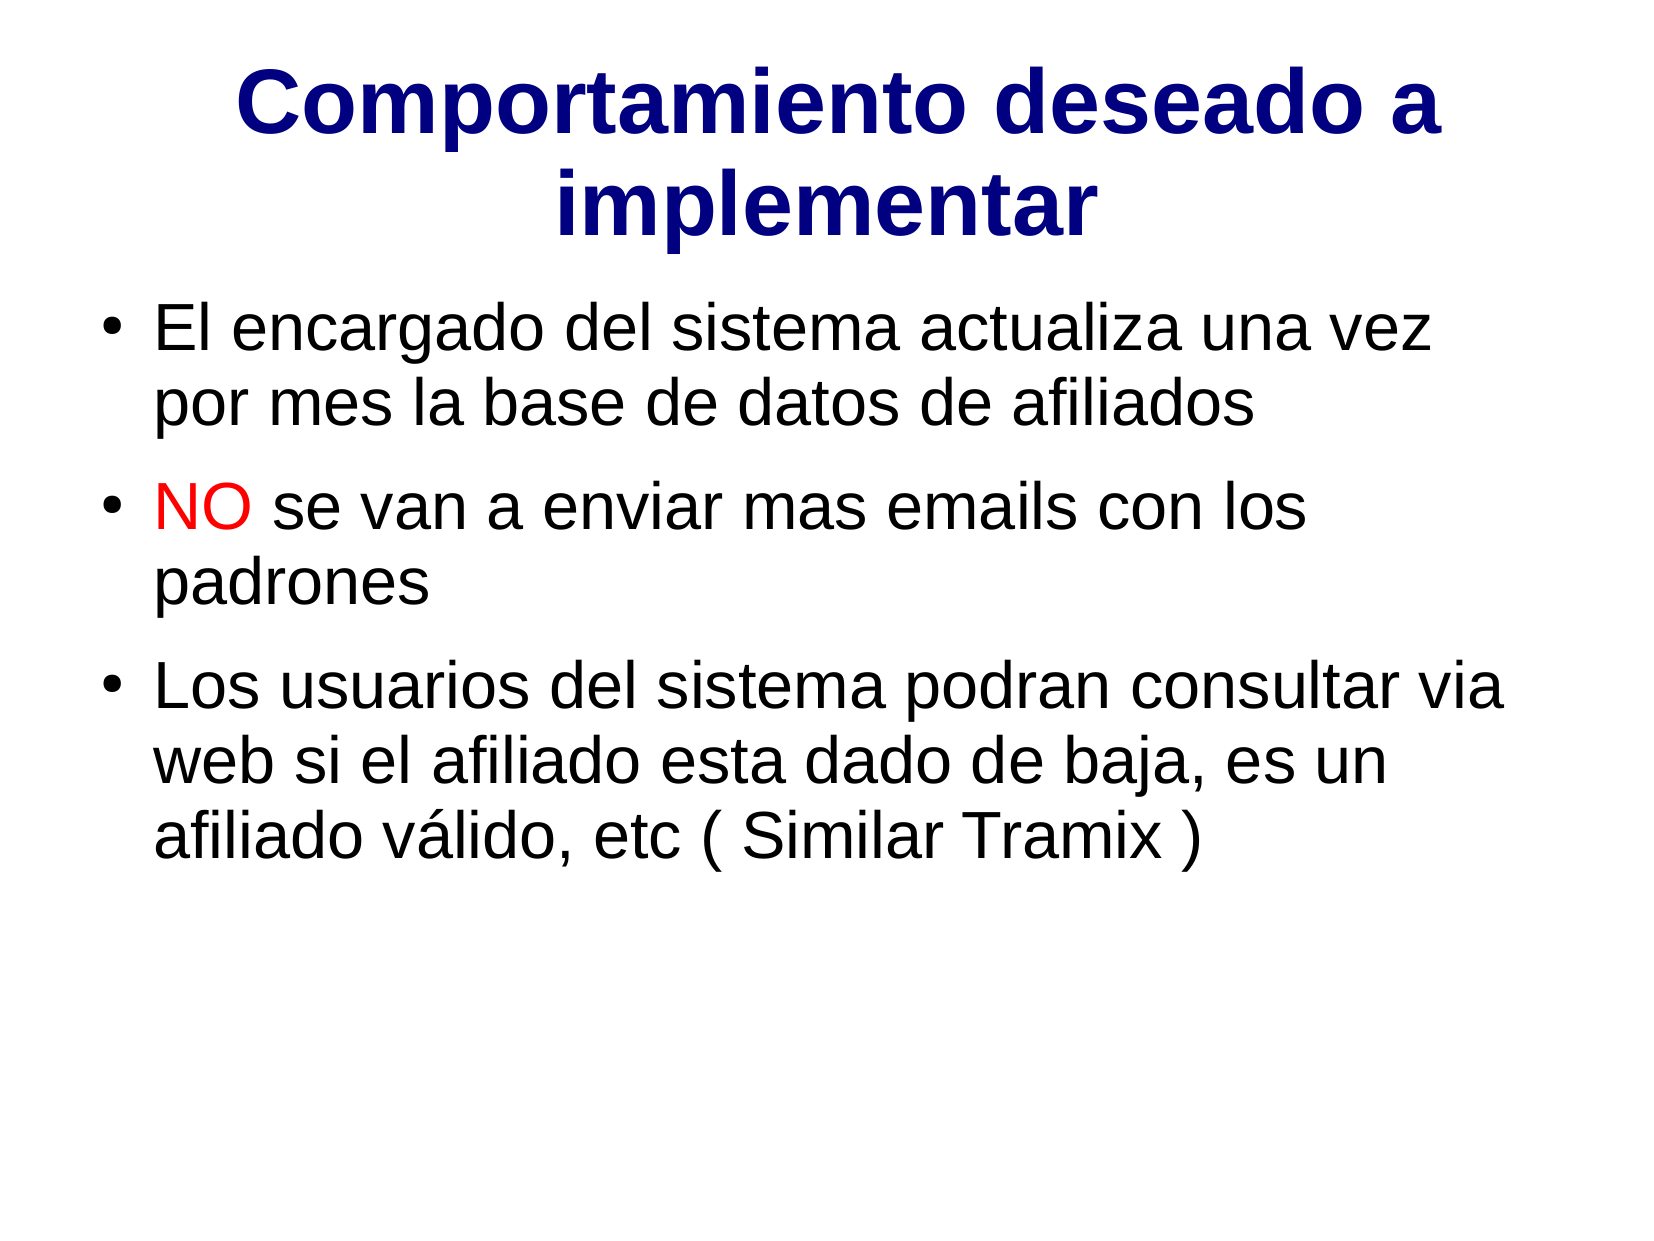

# Comportamiento deseado a implementar
El encargado del sistema actualiza una vez por mes la base de datos de afiliados
NO se van a enviar mas emails con los padrones
Los usuarios del sistema podran consultar via web si el afiliado esta dado de baja, es un afiliado válido, etc ( Similar Tramix )